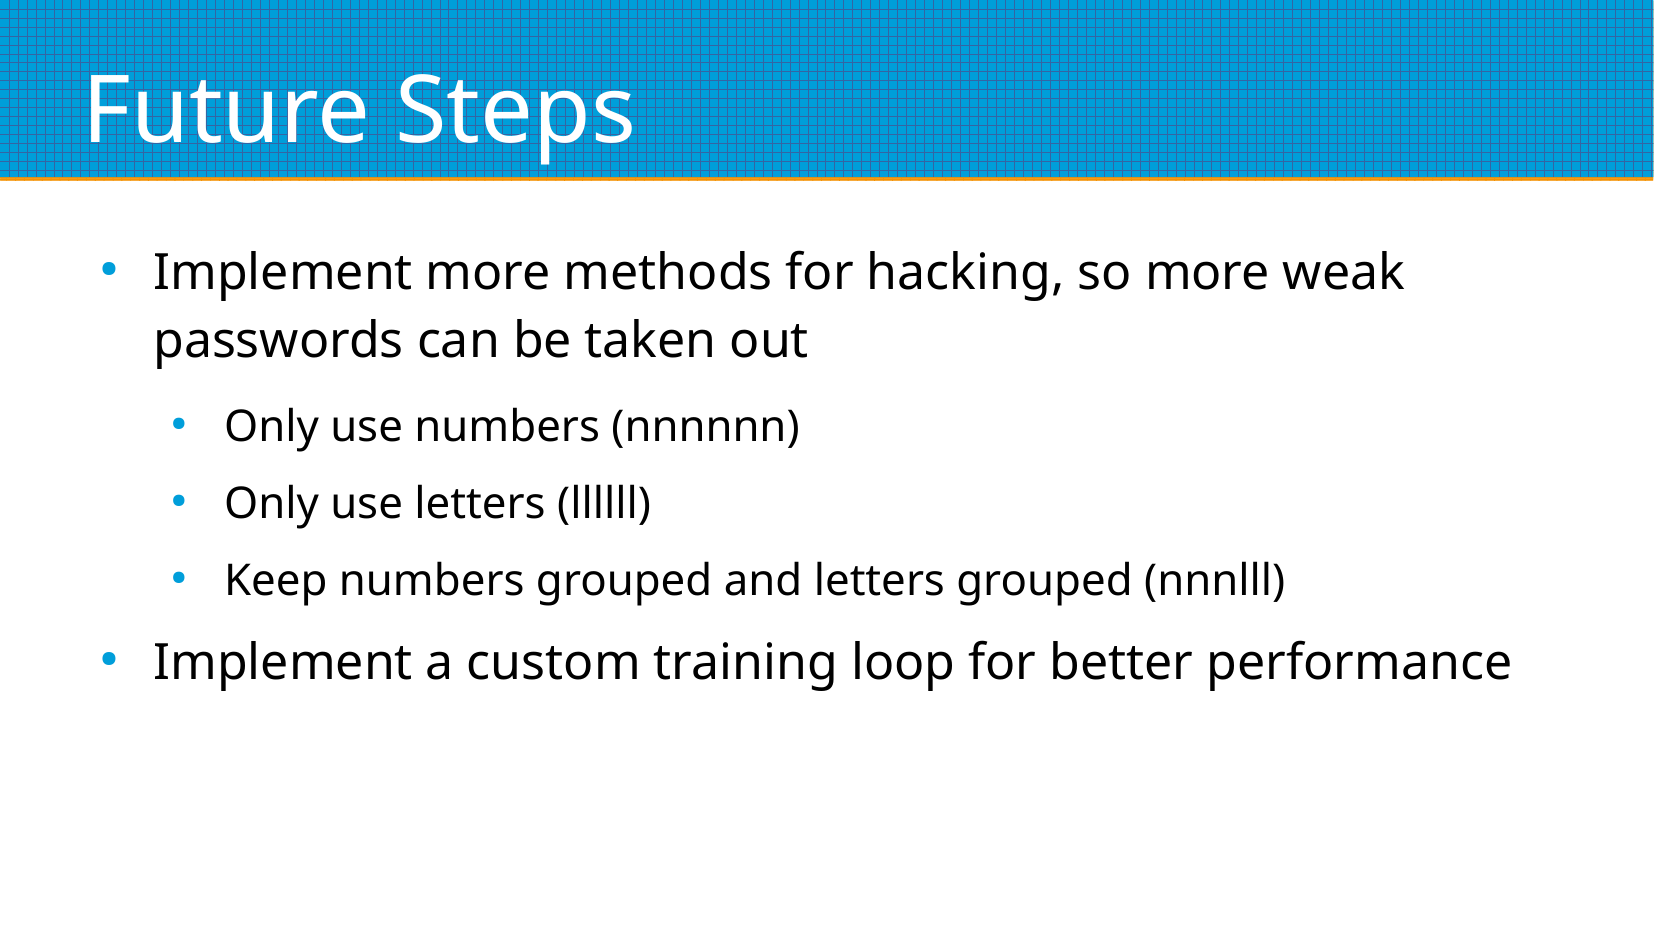

# Future Steps
Implement more methods for hacking, so more weak passwords can be taken out
Only use numbers (nnnnnn)
Only use letters (llllll)
Keep numbers grouped and letters grouped (nnnlll)
Implement a custom training loop for better performance